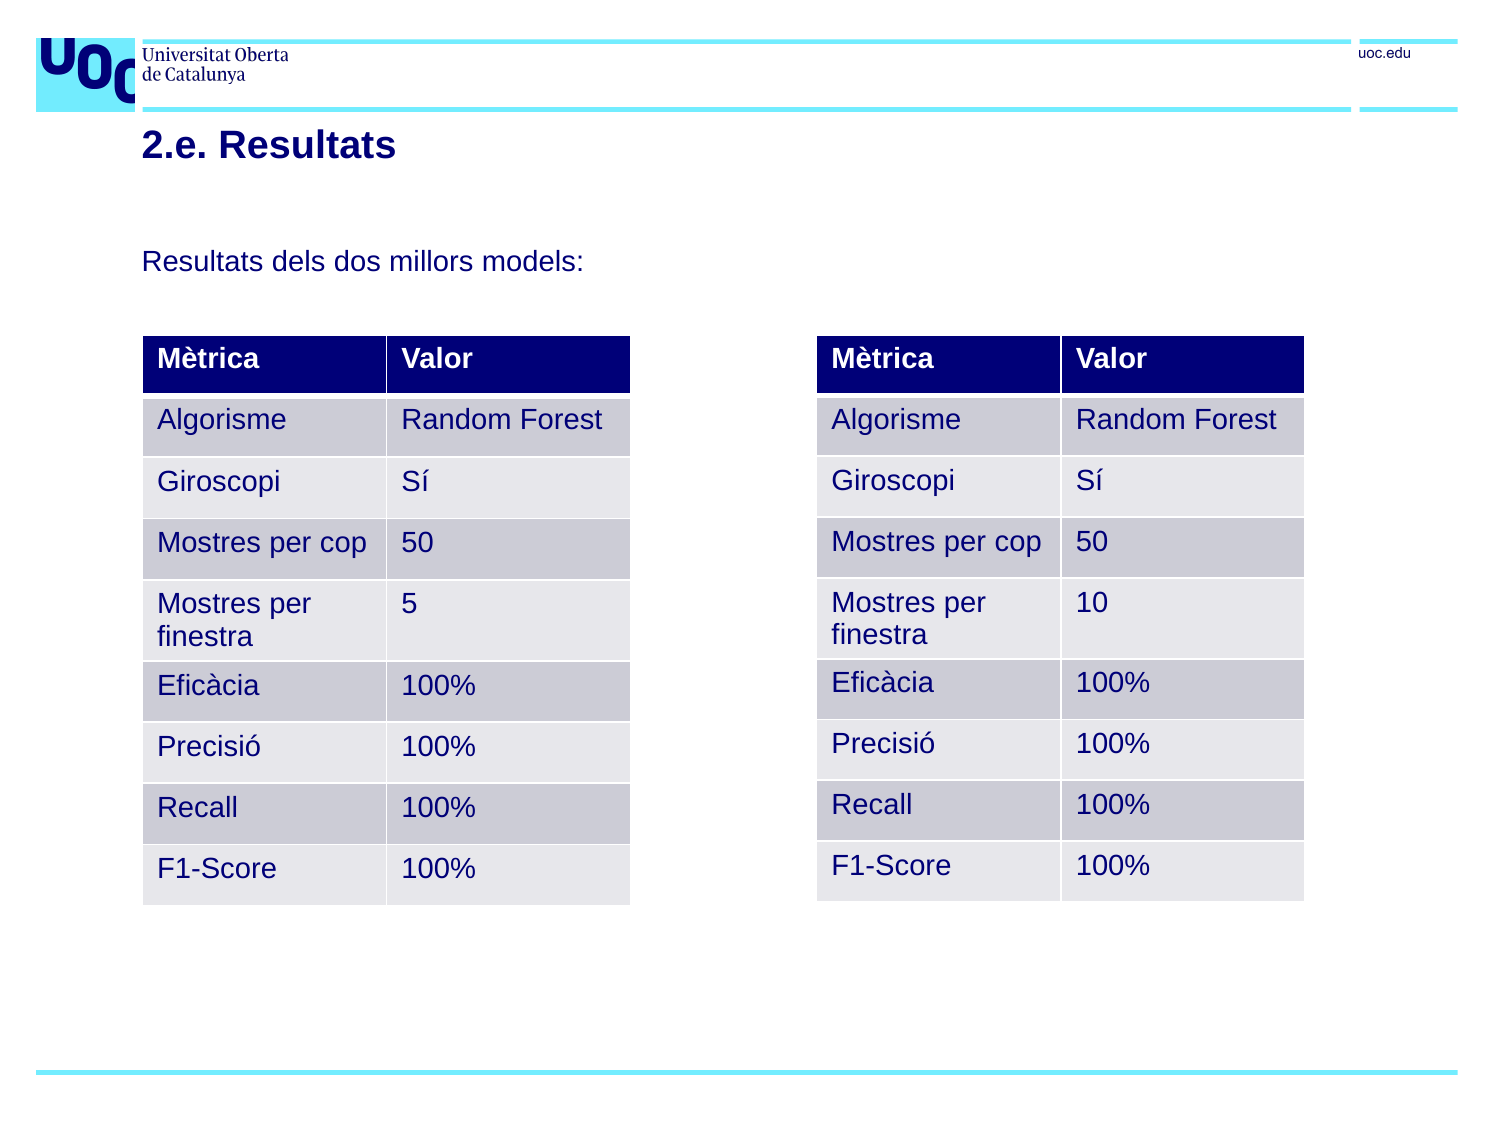

# 2.e. Resultats
Resultats dels dos millors models:
| Mètrica | Valor |
| --- | --- |
| Algorisme | Random Forest |
| Giroscopi | Sí |
| Mostres per cop | 50 |
| Mostres per finestra | 5 |
| Eficàcia | 100% |
| Precisió | 100% |
| Recall | 100% |
| F1-Score | 100% |
| Mètrica | Valor |
| --- | --- |
| Algorisme | Random Forest |
| Giroscopi | Sí |
| Mostres per cop | 50 |
| Mostres per finestra | 10 |
| Eficàcia | 100% |
| Precisió | 100% |
| Recall | 100% |
| F1-Score | 100% |